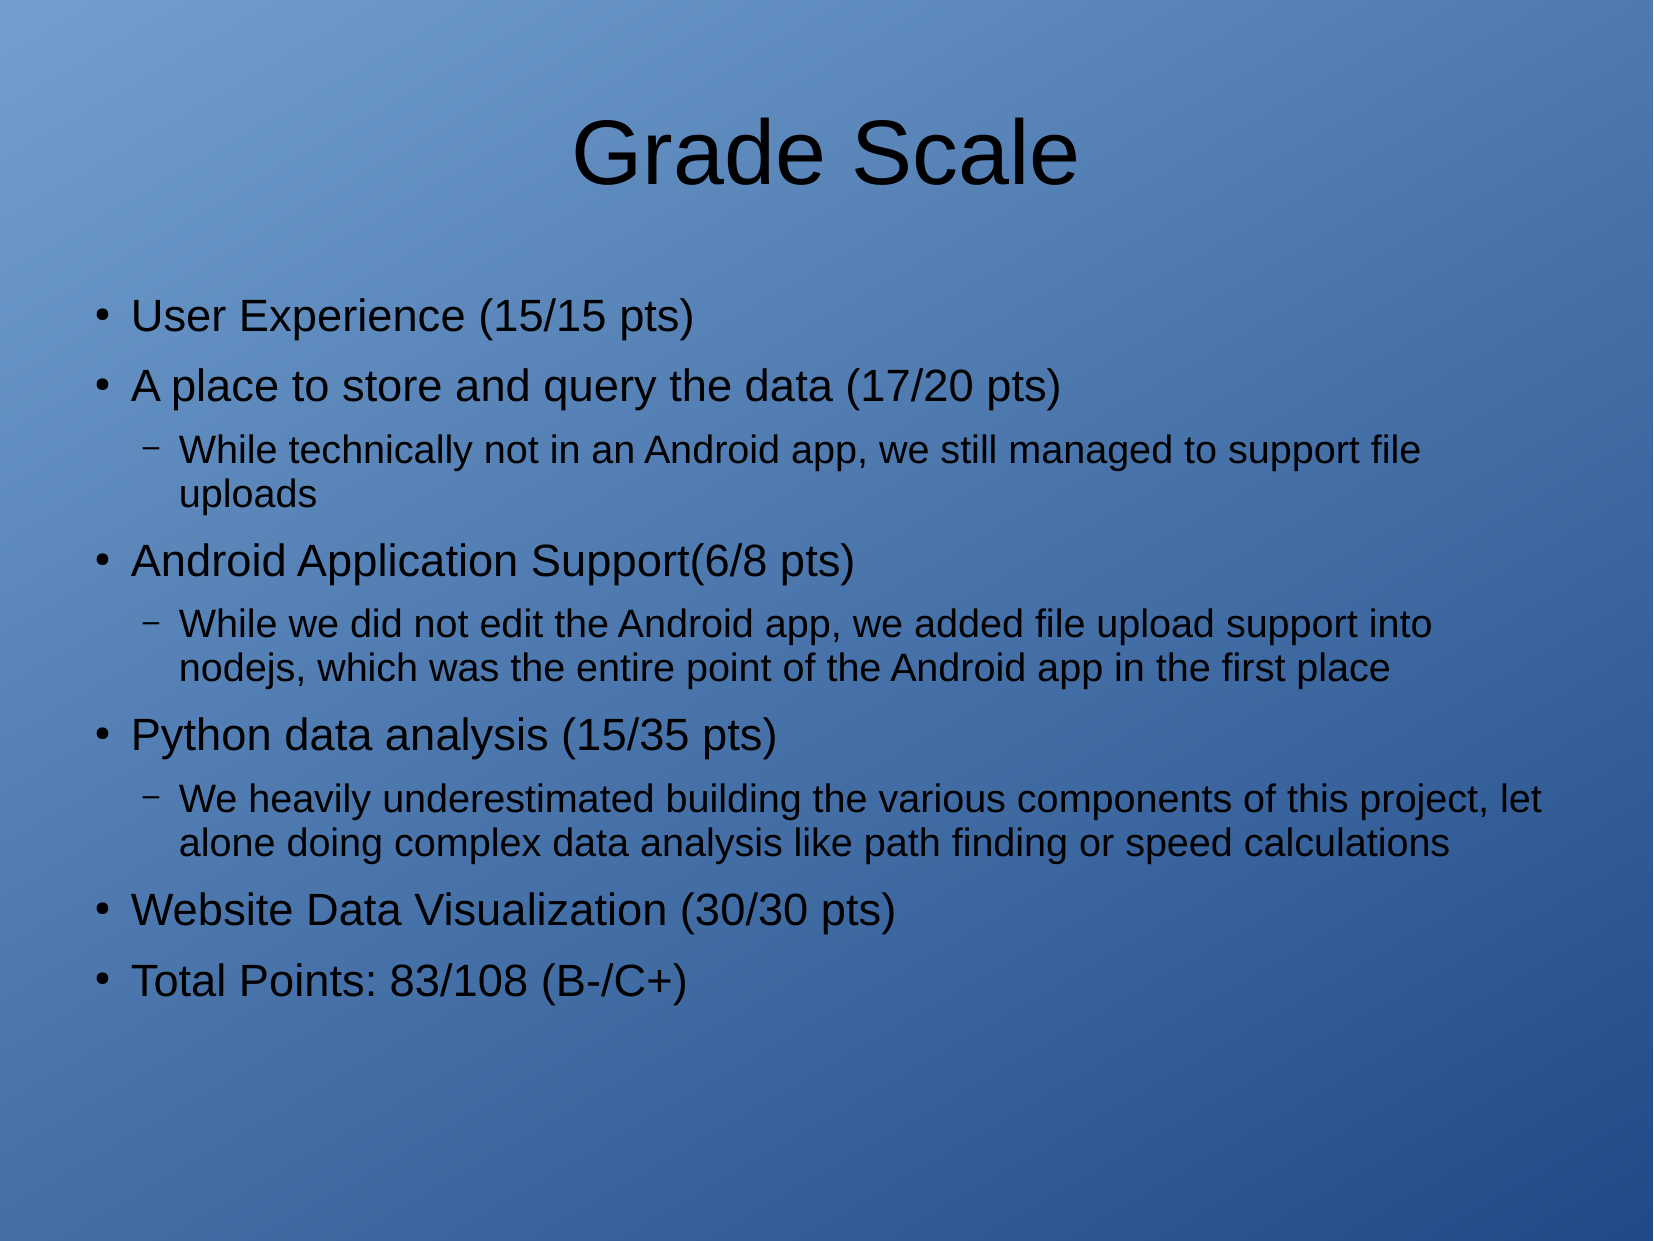

# Grade Scale
User Experience (15/15 pts)
A place to store and query the data (17/20 pts)
While technically not in an Android app, we still managed to support file uploads
Android Application Support(6/8 pts)
While we did not edit the Android app, we added file upload support into nodejs, which was the entire point of the Android app in the first place
Python data analysis (15/35 pts)
We heavily underestimated building the various components of this project, let alone doing complex data analysis like path finding or speed calculations
Website Data Visualization (30/30 pts)
Total Points: 83/108 (B-/C+)